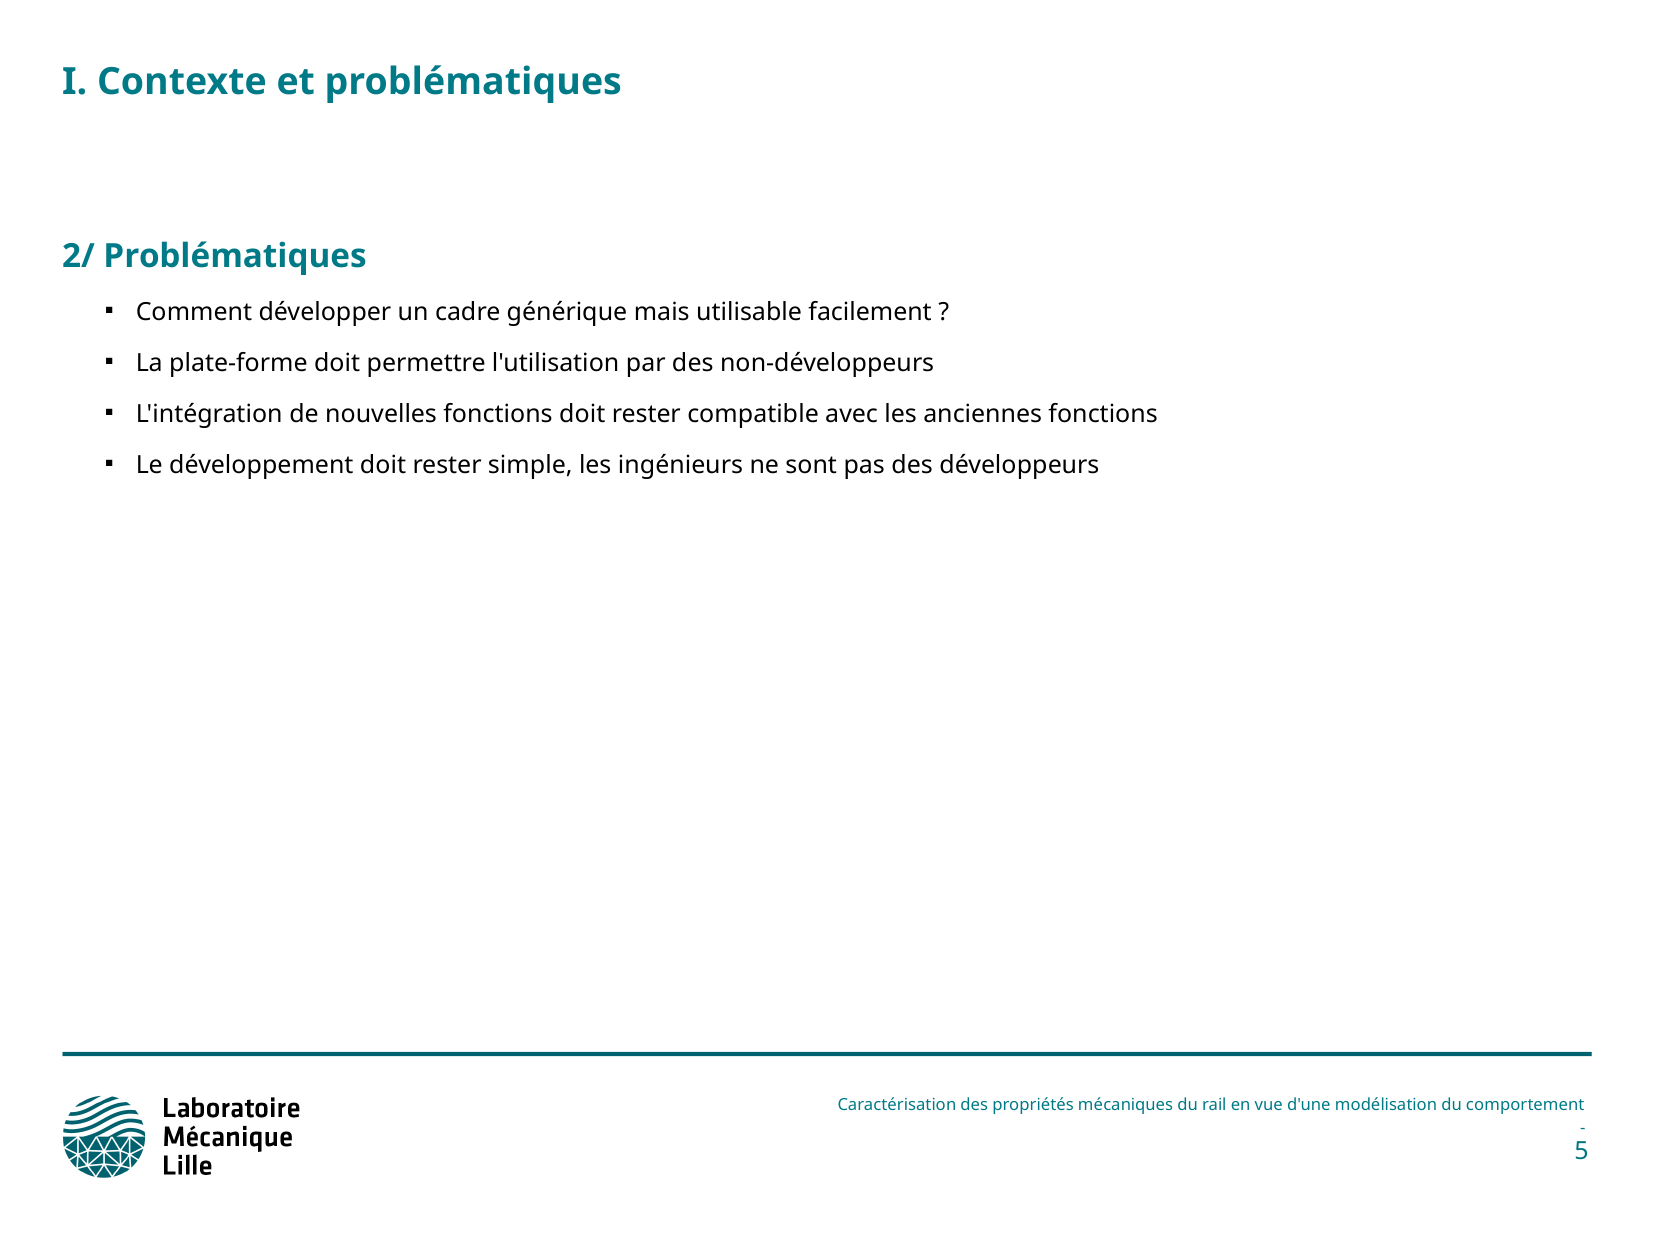

I. Contexte et problématiques
2/ Problématiques
Comment développer un cadre générique mais utilisable facilement ?
La plate-forme doit permettre l'utilisation par des non-développeurs
L'intégration de nouvelles fonctions doit rester compatible avec les anciennes fonctions
Le développement doit rester simple, les ingénieurs ne sont pas des développeurs
5